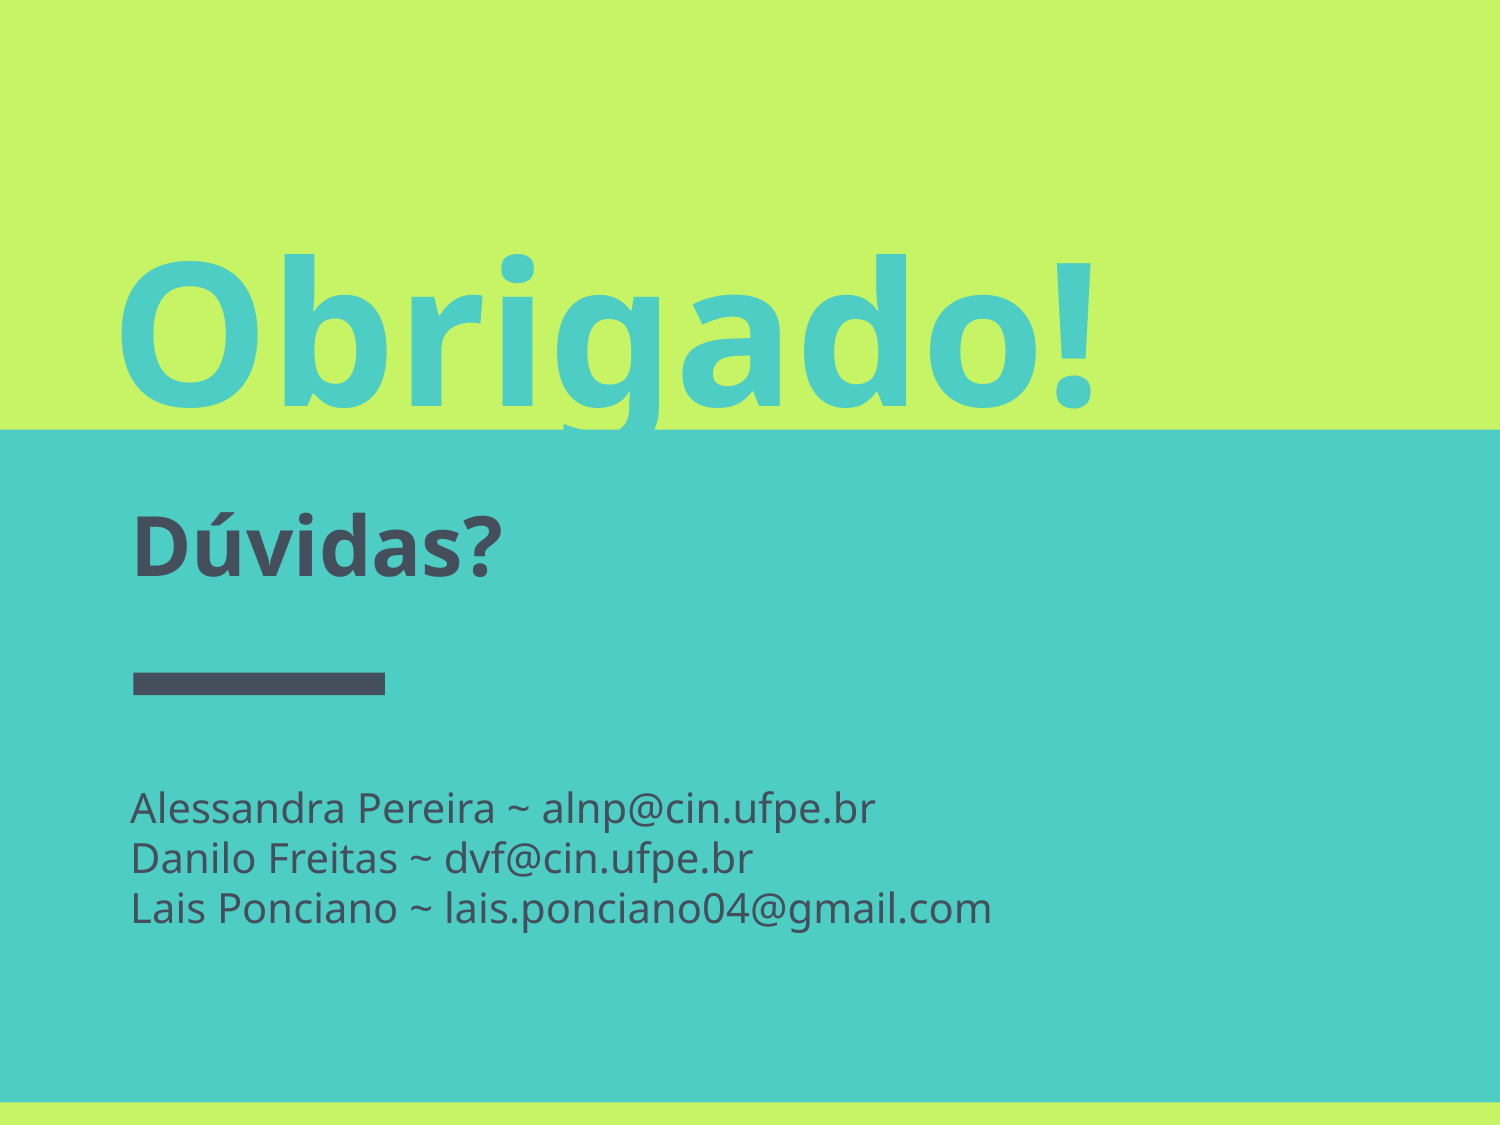

# Obrigado!
Dúvidas?
Alessandra Pereira ~ alnp@cin.ufpe.br
Danilo Freitas ~ dvf@cin.ufpe.br
Lais Ponciano ~ lais.ponciano04@gmail.com